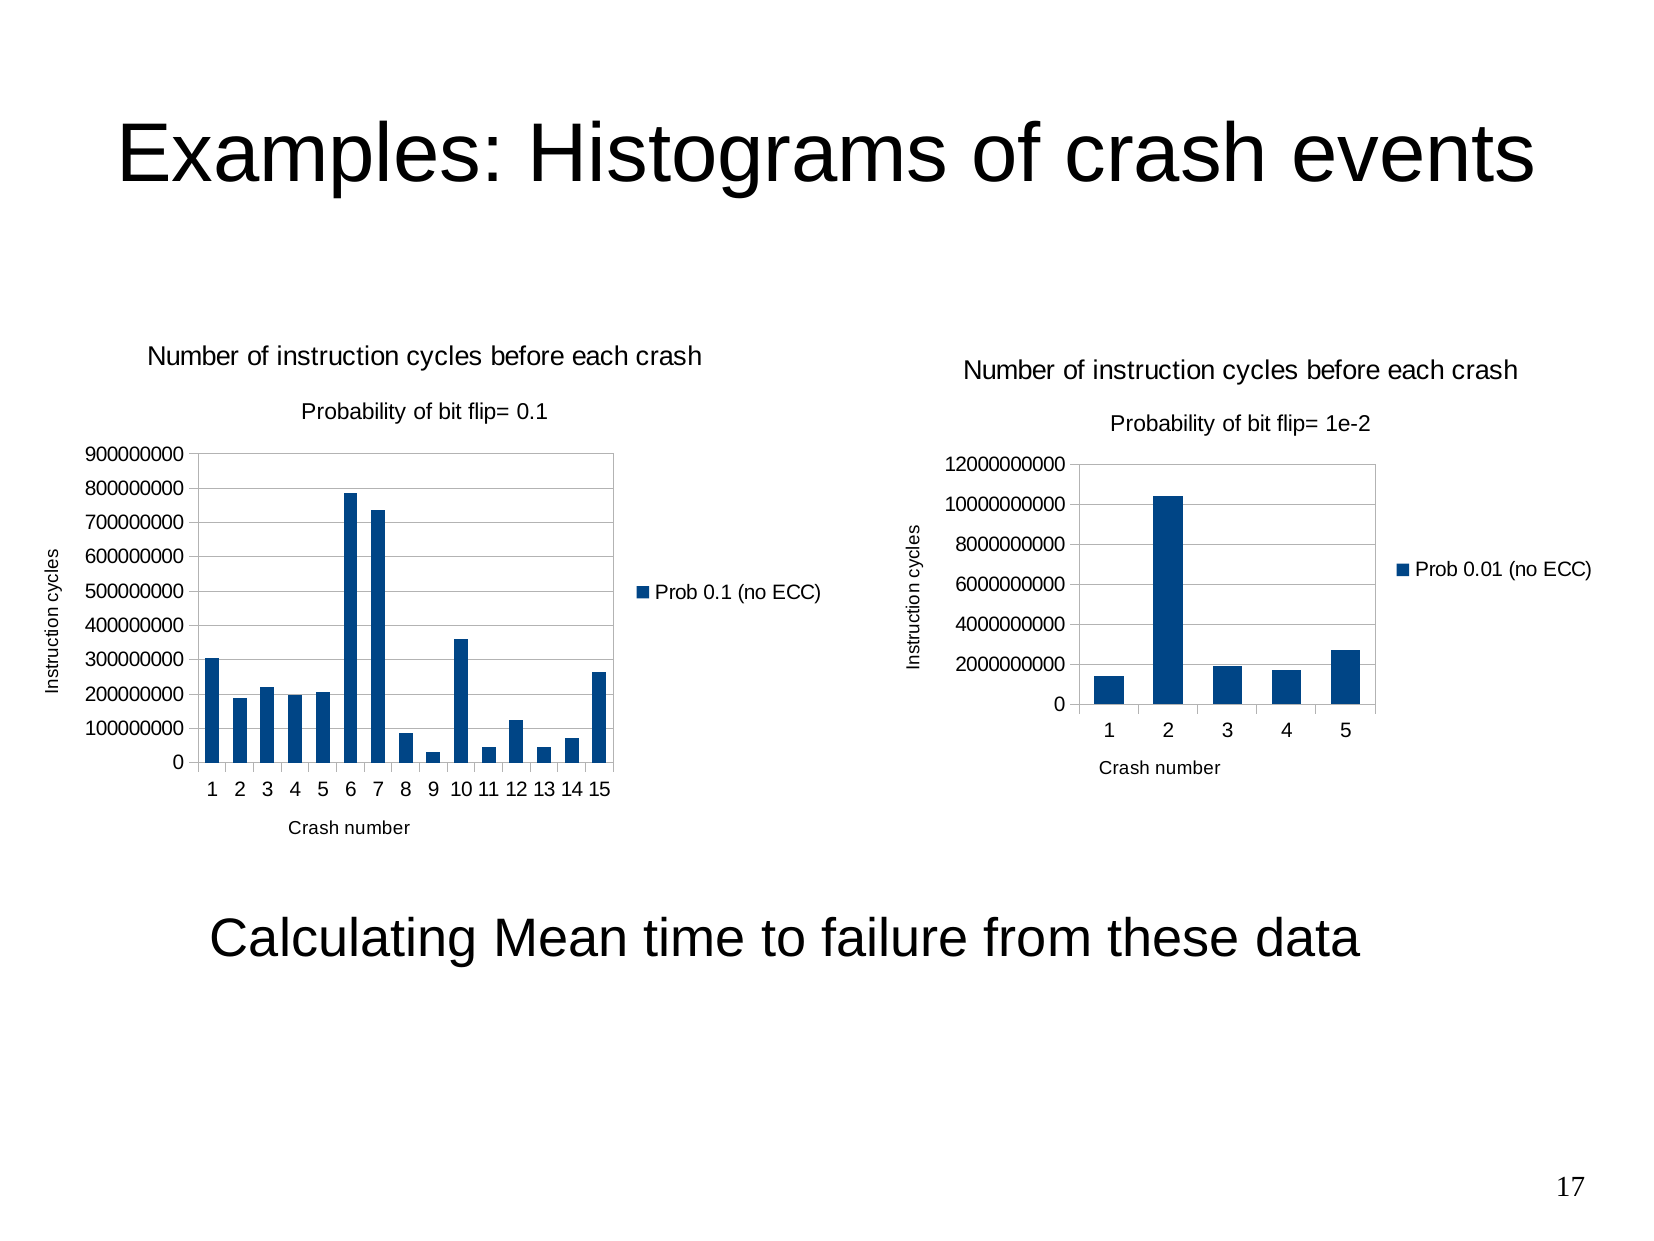

# Examples: Histograms of crash events
### Chart: Number of instruction cycles before each crash
Probability of bit flip= 0.1
| Category | Prob 0.1 (no ECC) |
|---|---|
| 1 | 304481001.0 |
| 2 | 189585825.0 |
| 3 | 221977037.0 |
| 4 | 197478861.0 |
| 5 | 206837395.0 |
| 6 | 786439910.0 |
| 7 | 735701332.0 |
| 8 | 85890515.0 |
| 9 | 30339744.0 |
| 10 | 360647180.0 |
| 11 | 45797271.0 |
| 12 | 123794506.0 |
| 13 | 46969945.0 |
| 14 | 71619479.0 |
| 15 | 265499926.0 |
### Chart: Number of instruction cycles before each crash
Probability of bit flip= 1e-2
| Category | Prob 0.01 (no ECC) |
|---|---|
| 1 | 1414414721.0 |
| 2 | 10444550956.0 |
| 3 | 1914505140.0 |
| 4 | 1737558764.0 |
| 5 | 2726560799.0 |Calculating Mean time to failure from these data
17